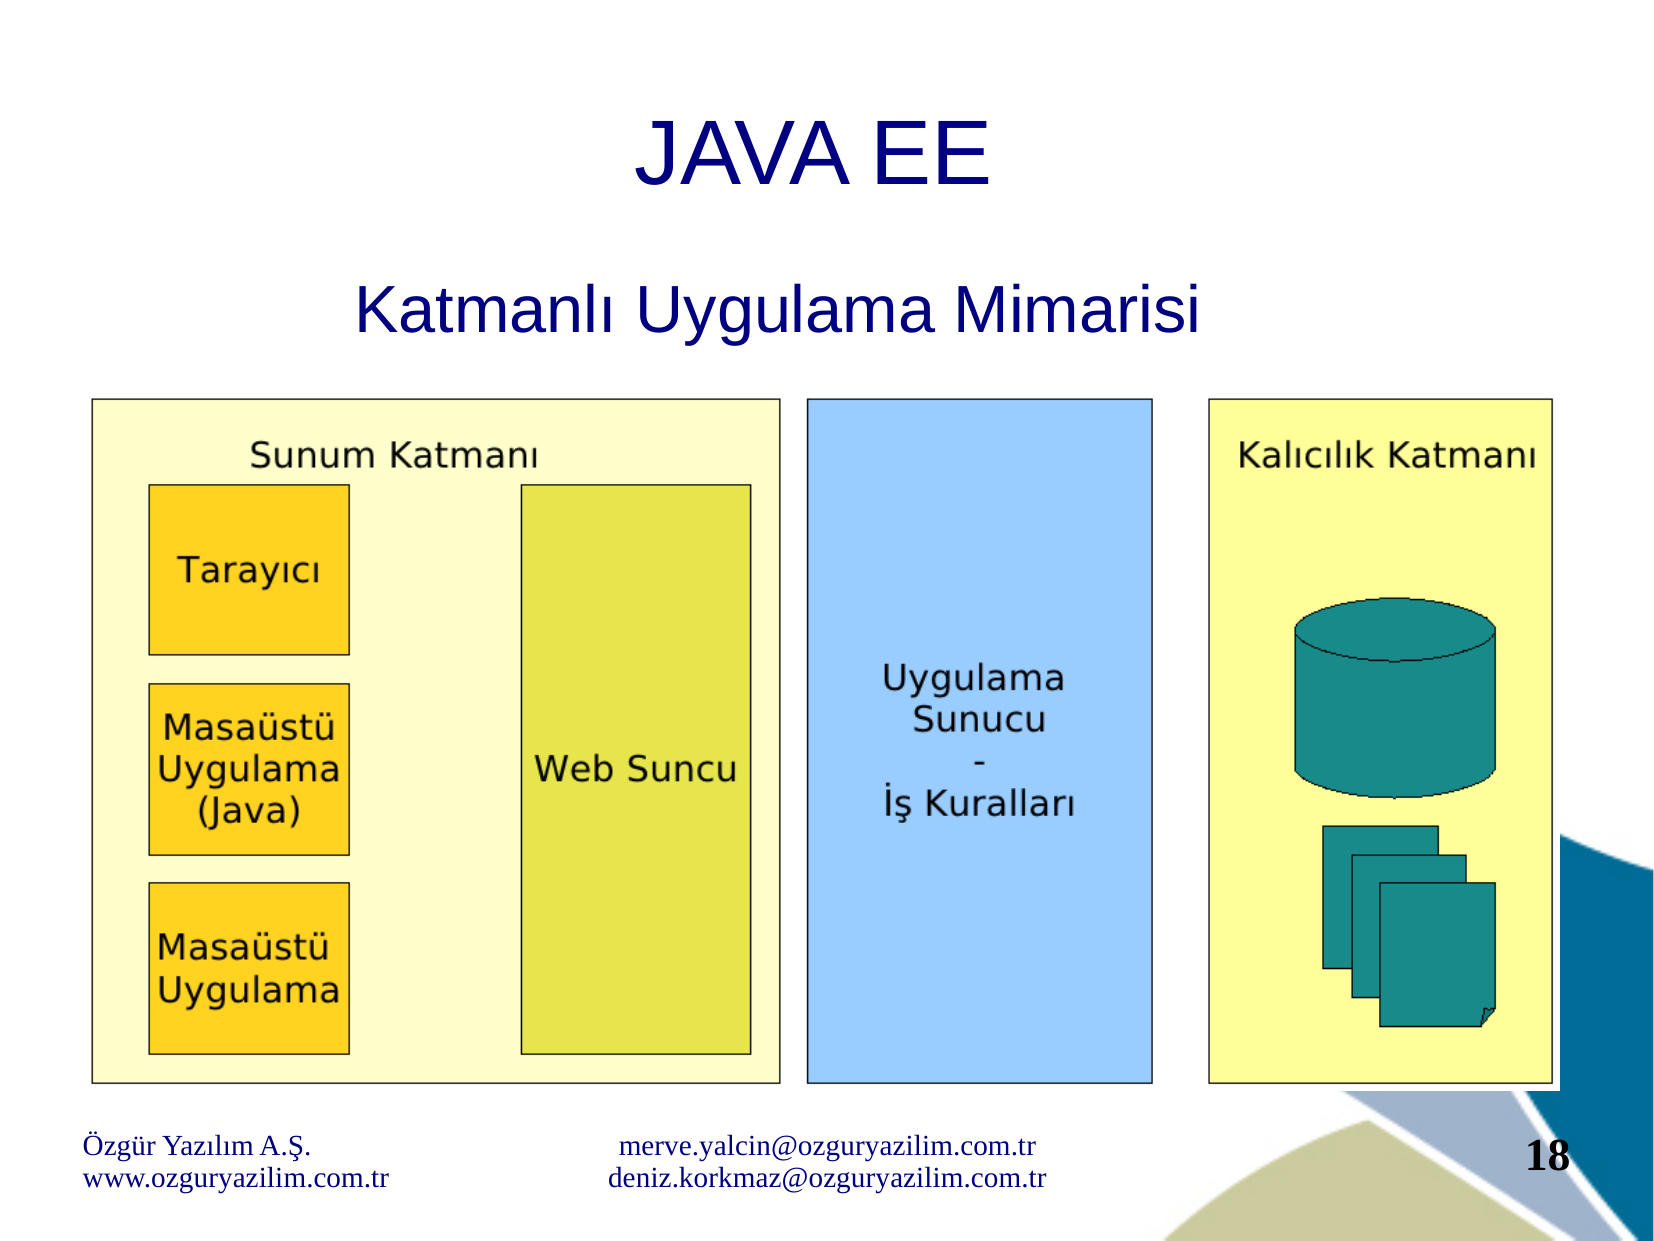

# JAVA EE
 Katmanlı Uygulama Mimarisi
18